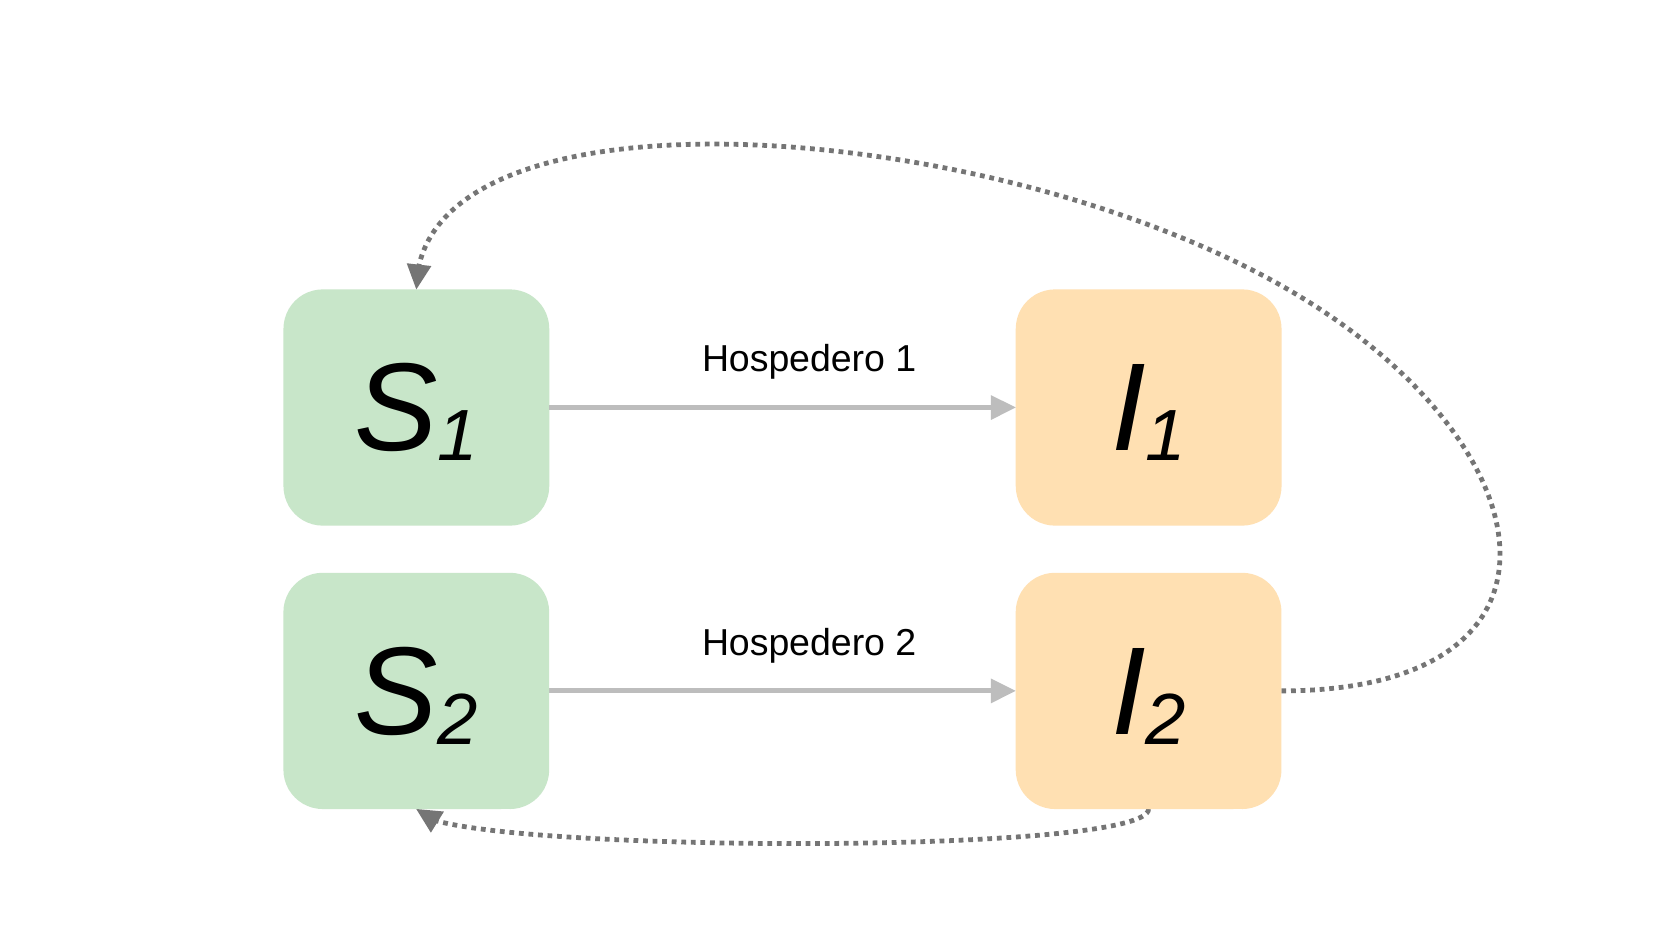

S1
I1
Hospedero 1
S2
I2
Hospedero 2